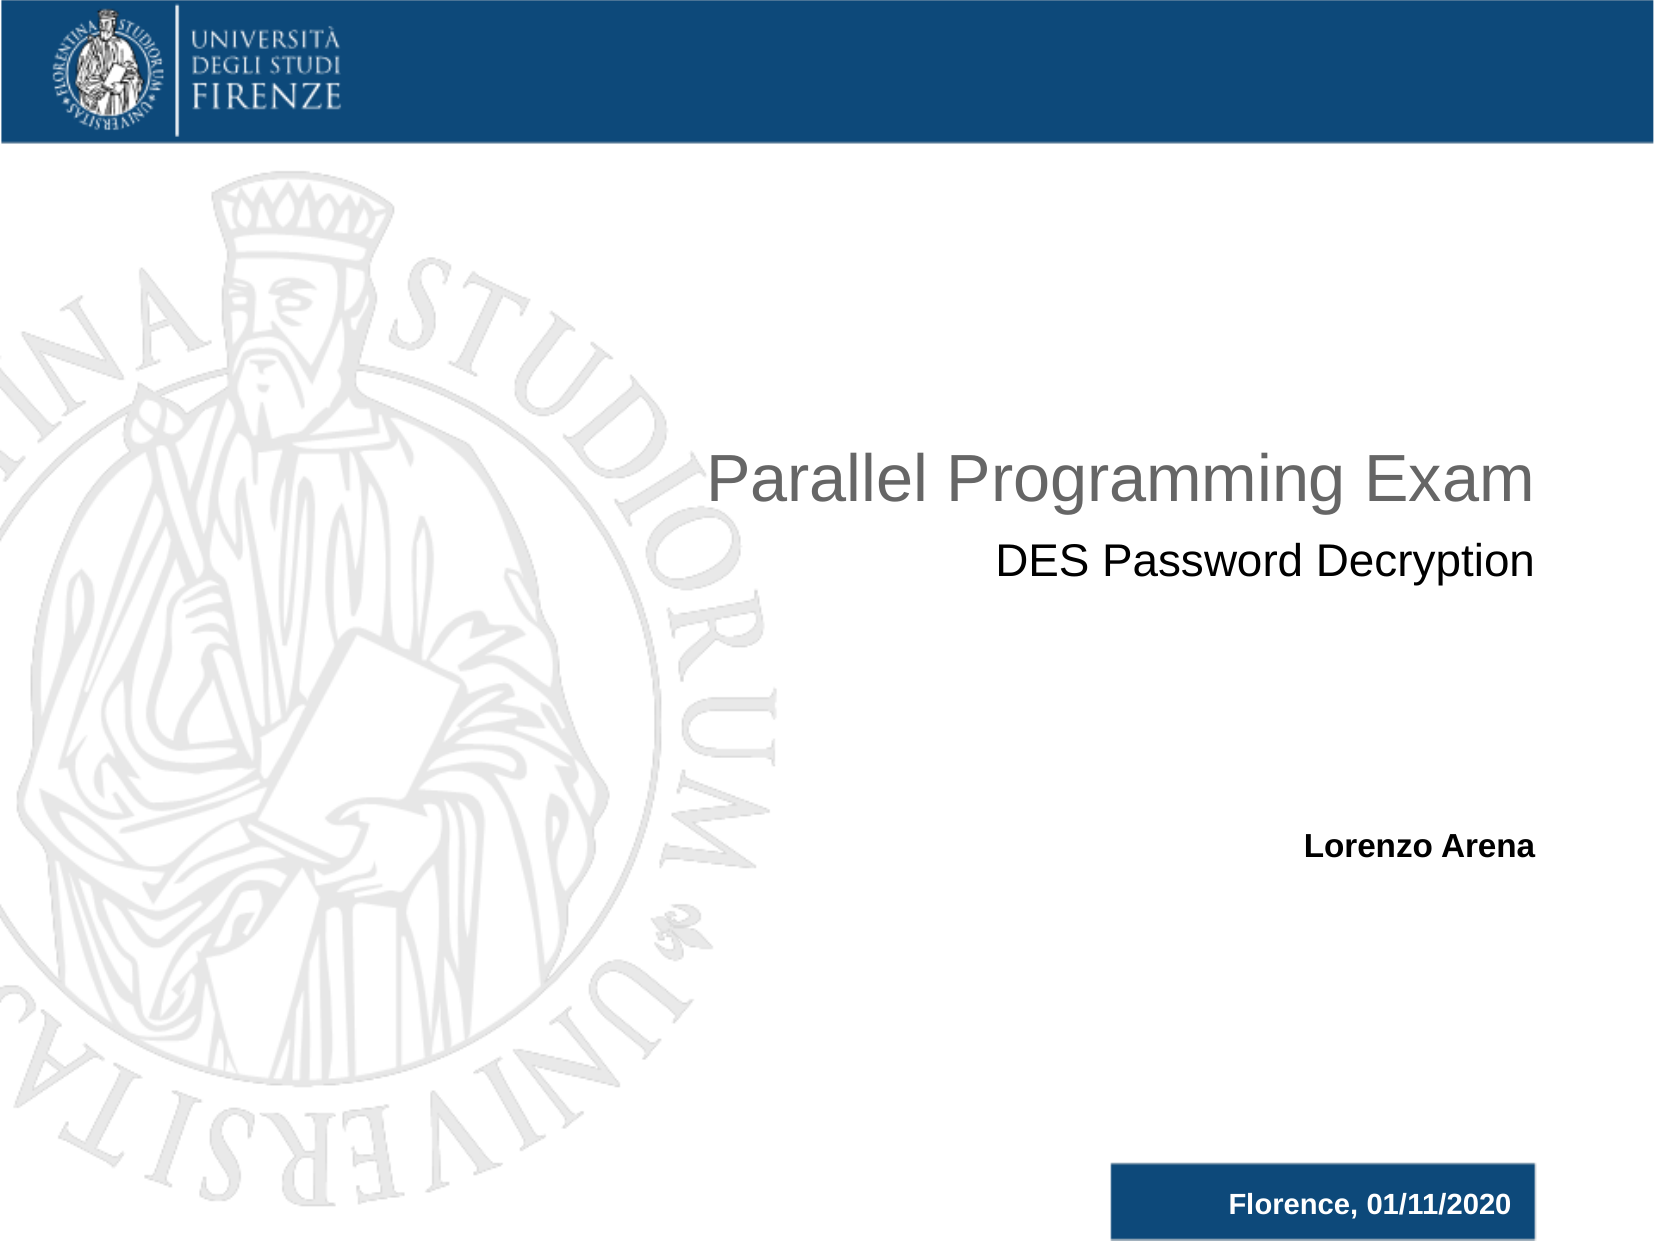

# Parallel Programming Exam
DES Password Decryption
Lorenzo Arena
Florence, 01/11/2020